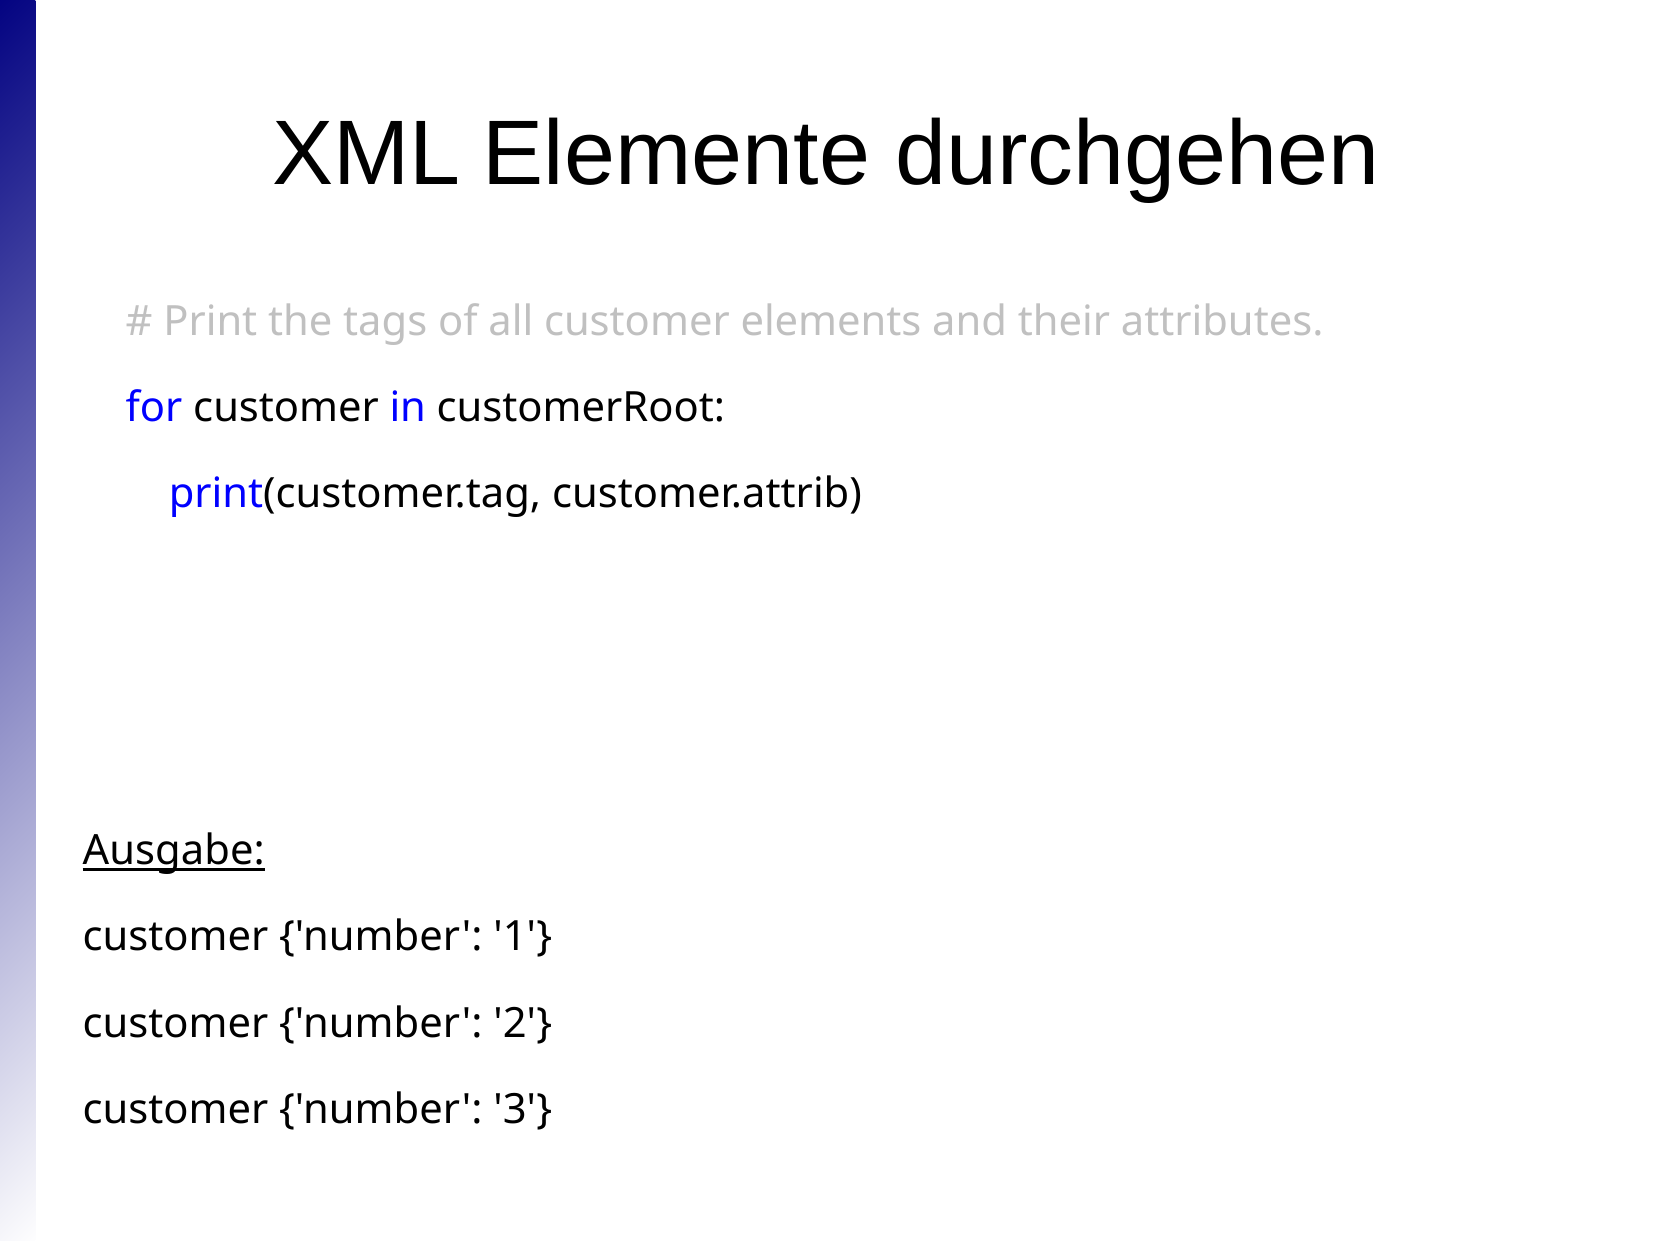

# XML Elemente durchgehen
 # Print the tags of all customer elements and their attributes.
 for customer in customerRoot:
 print(customer.tag, customer.attrib)
Ausgabe:
customer {'number': '1'}
customer {'number': '2'}
customer {'number': '3'}